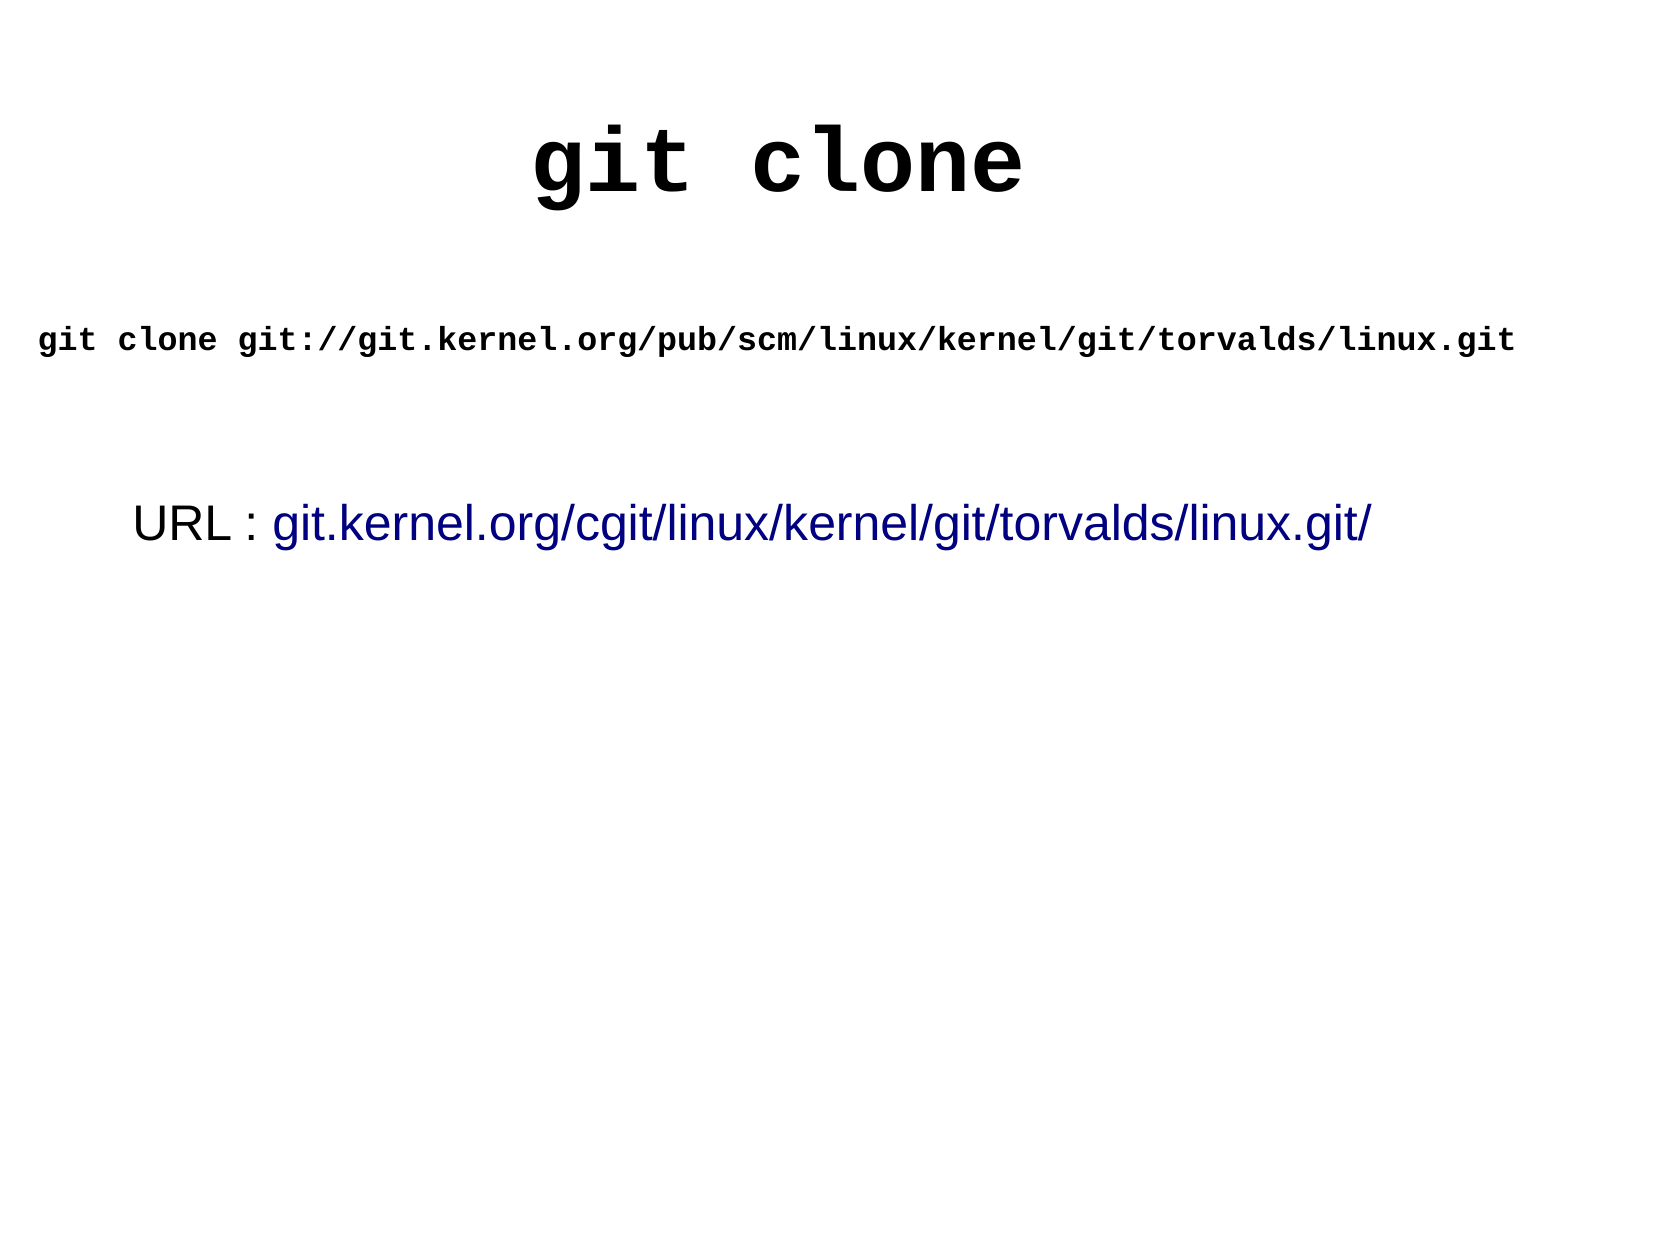

git clone
git clone git://git.kernel.org/pub/scm/linux/kernel/git/torvalds/linux.git
URL : git.kernel.org/cgit/linux/kernel/git/torvalds/linux.git/